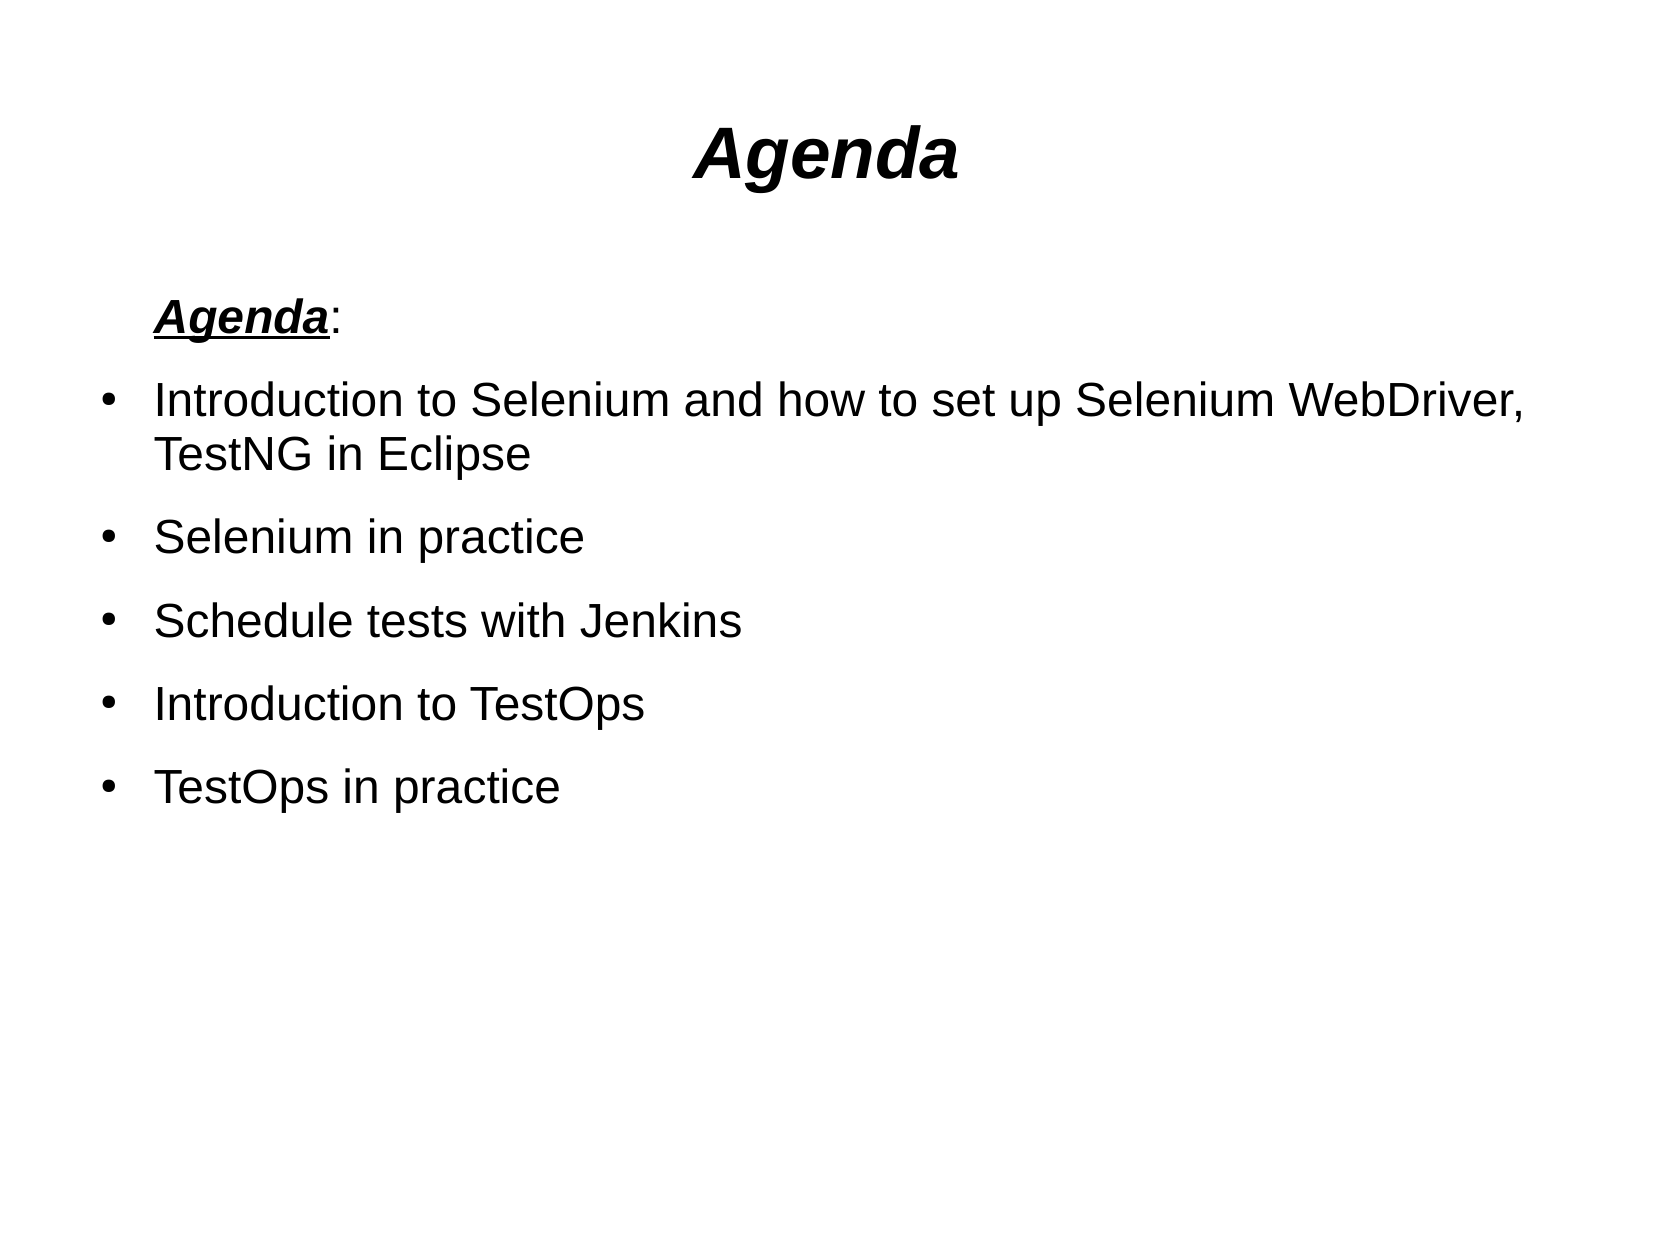

# Agenda
Agenda:
Introduction to Selenium and how to set up Selenium WebDriver, TestNG in Eclipse
Selenium in practice
Schedule tests with Jenkins
Introduction to TestOps
TestOps in practice